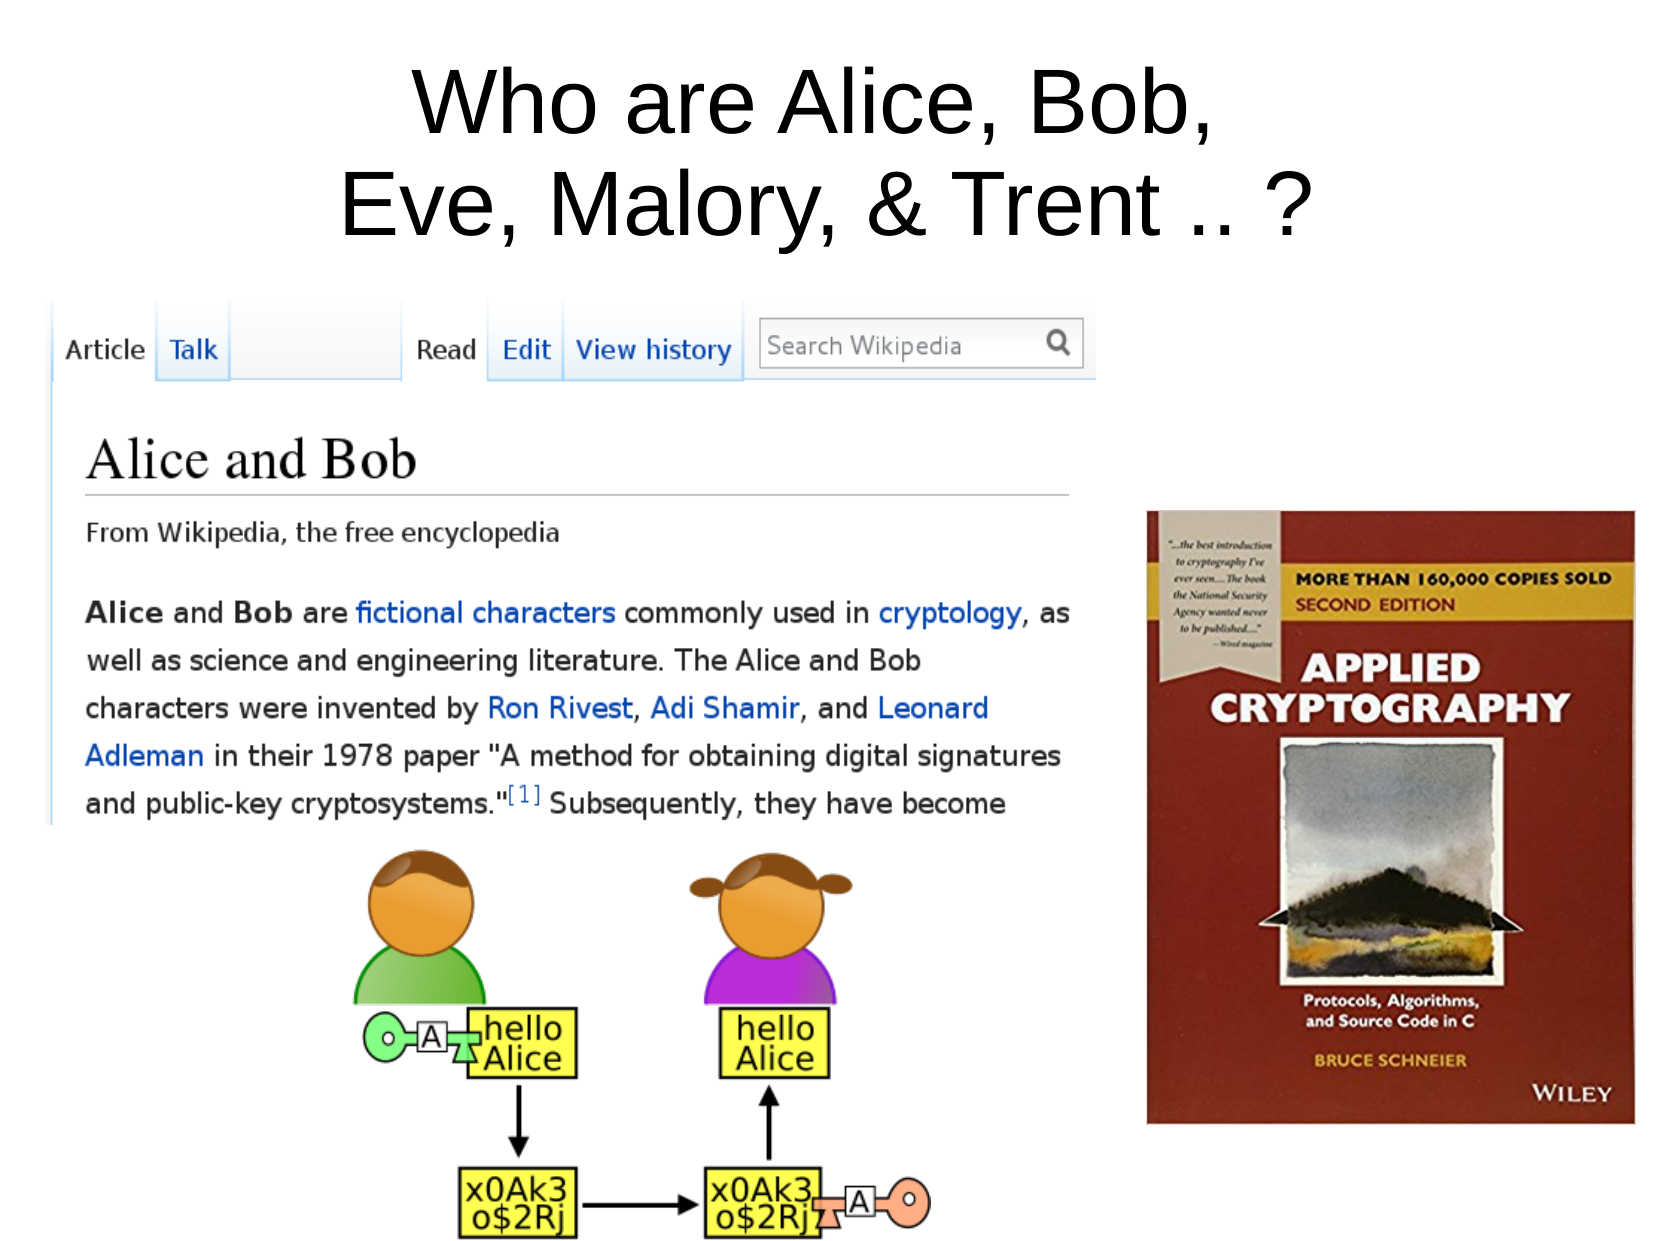

# Who are Alice, Bob, Eve, Malory, & Trent .. ?